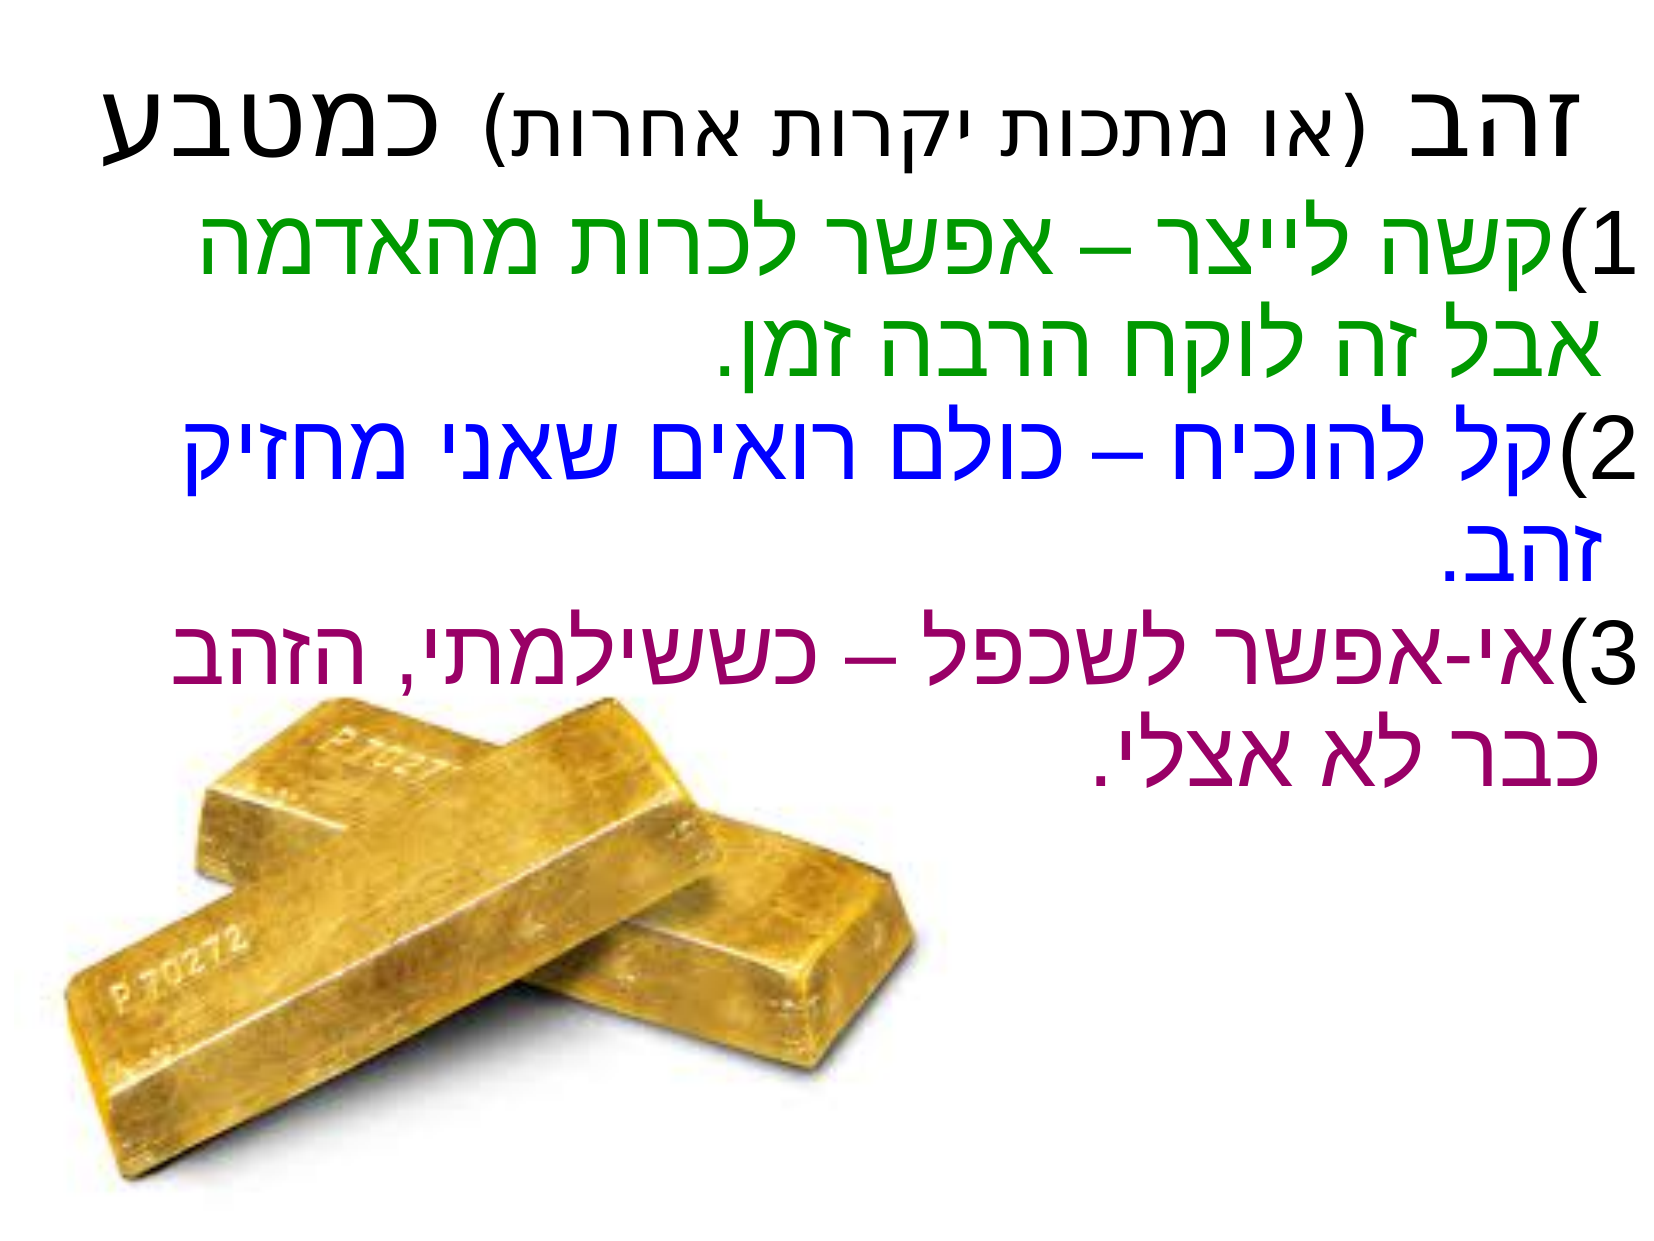

זהב (או מתכות יקרות אחרות) כמטבע
קשה לייצר – אפשר לכרות מהאדמה אבל זה לוקח הרבה זמן.
קל להוכיח – כולם רואים שאני מחזיק זהב.
אי-אפשר לשכפל – כששילמתי, הזהב כבר לא אצלי.